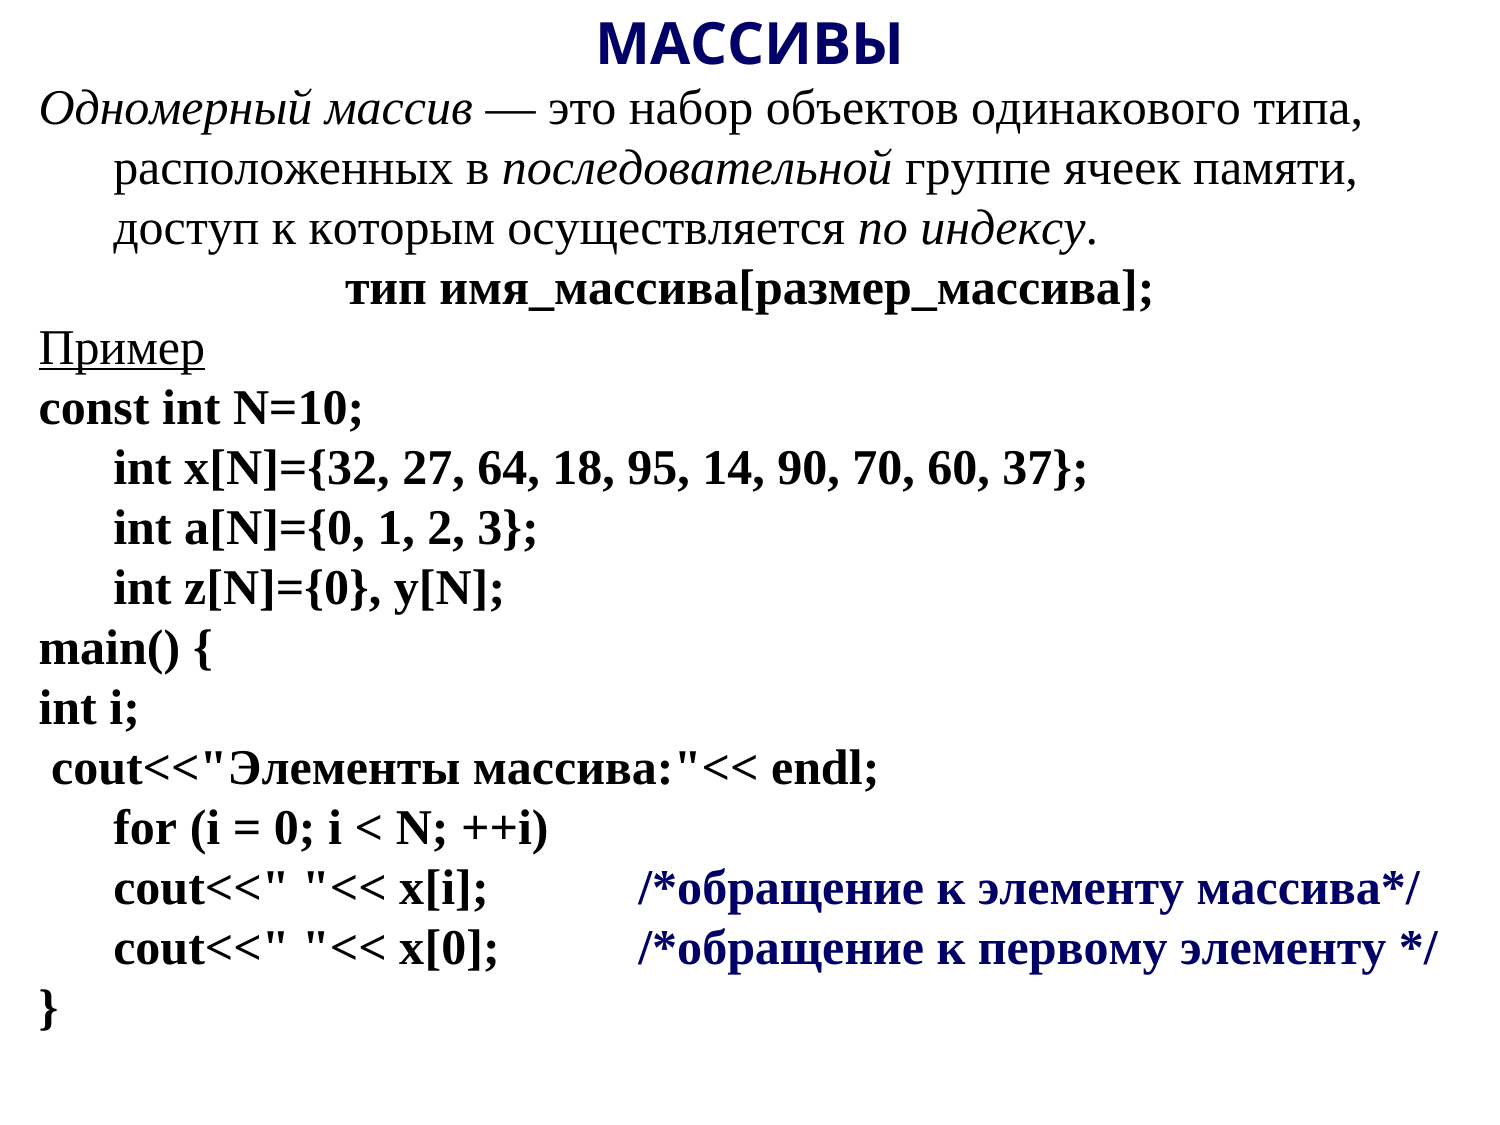

МАССИВЫ
Одномерный массив — это набор объектов одинакового типа, расположен­ных в по­следовательной группе ячеек памяти, доступ к которым осуществ­ляется по ин­дексу.
тип имя_массива[размер_массива];
Пример
const int N=10;
	int x[N]={32, 27, 64, 18, 95, 14, 90, 70, 60, 37};
	int a[N]={0, 1, 2, 3};
	int z[N]={0}, y[N];
main() {
int i;
 cout<<"Элементы массива:"<< endl;
	for (i = 0; i < N; ++i)
	cout<<" "<< x[i]; 	/*обращение к элементу массива*/
	cout<<" "<< x[0]; 	/*обращение к первому элементу */
}